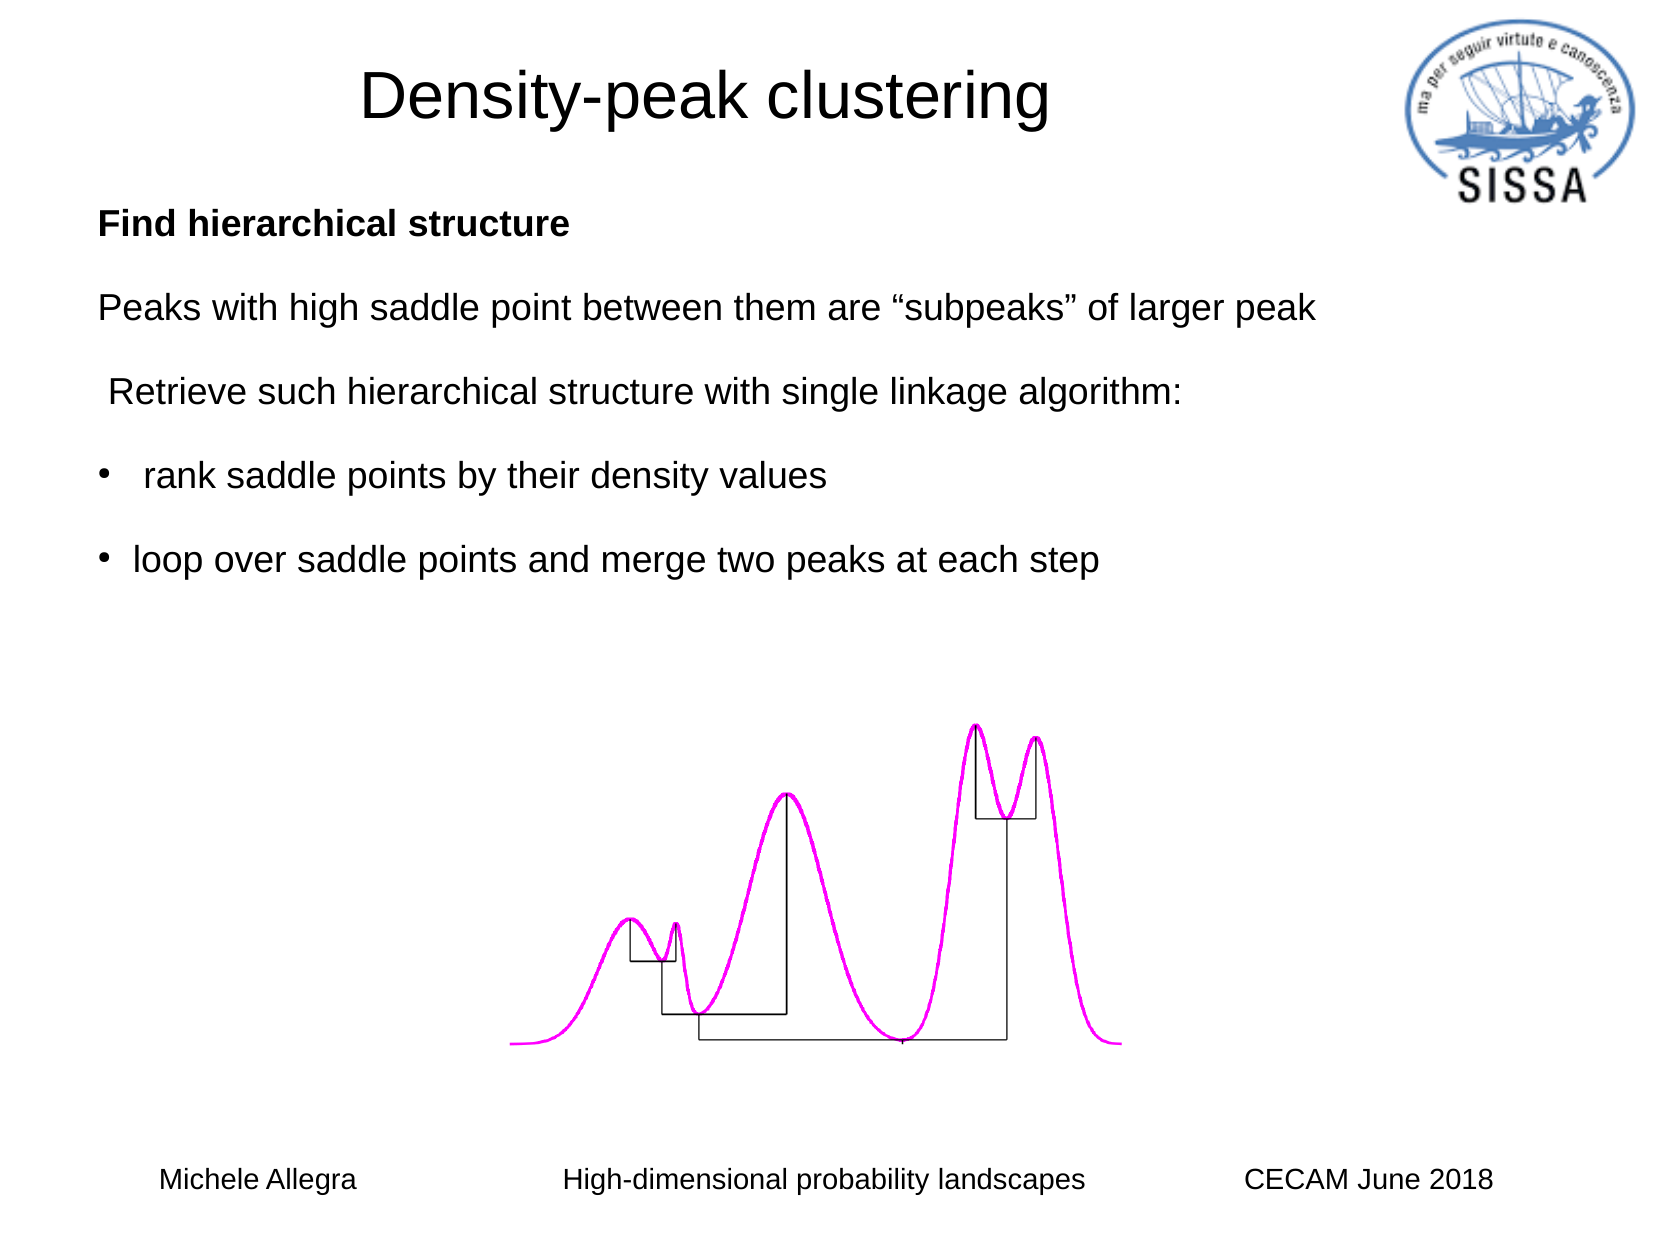

# Density-peak clustering
Find hierarchical structure
Peaks with high saddle point between them are “subpeaks” of larger peak
 Retrieve such hierarchical structure with single linkage algorithm:
 rank saddle points by their density values
loop over saddle points and merge two peaks at each step
Michele Allegra High-dimensional probability landscapes CECAM June 2018